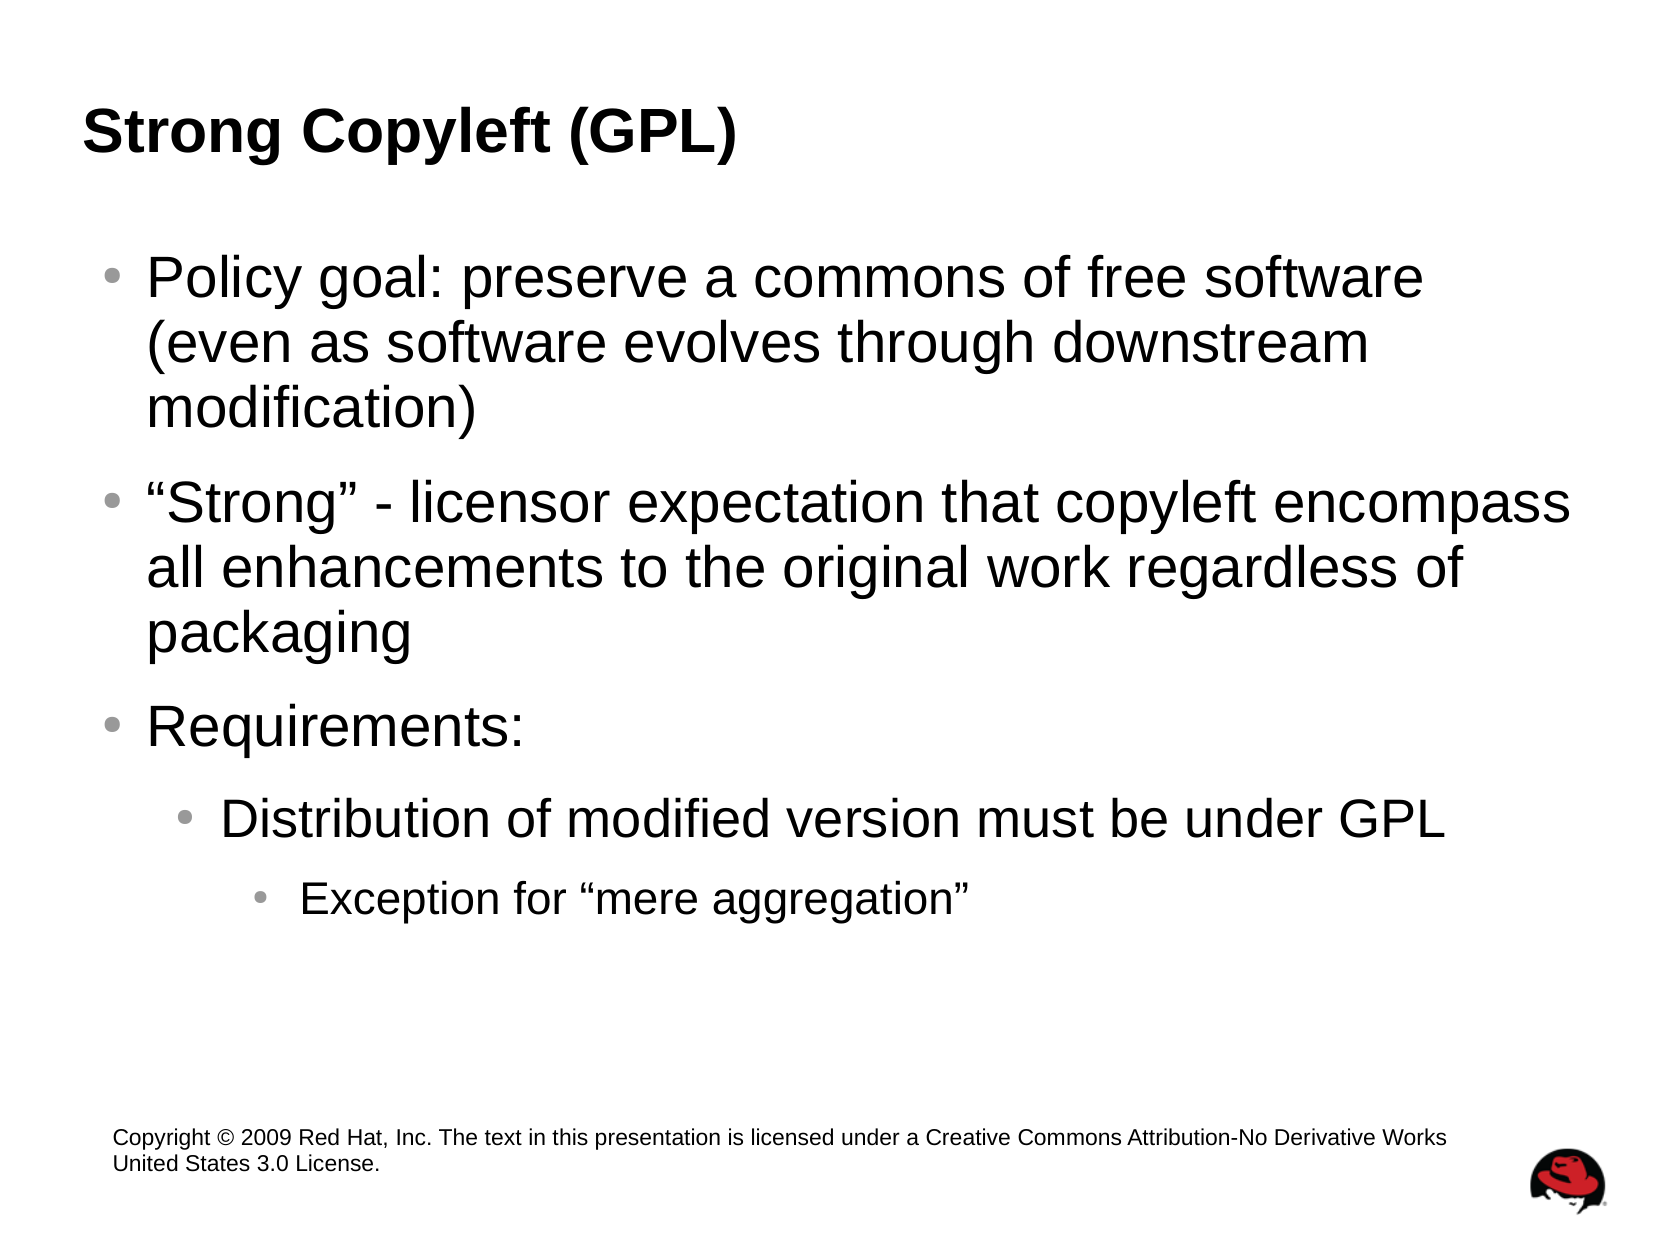

# Strong Copyleft (GPL)
Policy goal: preserve a commons of free software (even as software evolves through downstream modification)
“Strong” - licensor expectation that copyleft encompass all enhancements to the original work regardless of packaging
Requirements:
Distribution of modified version must be under GPL
Exception for “mere aggregation”